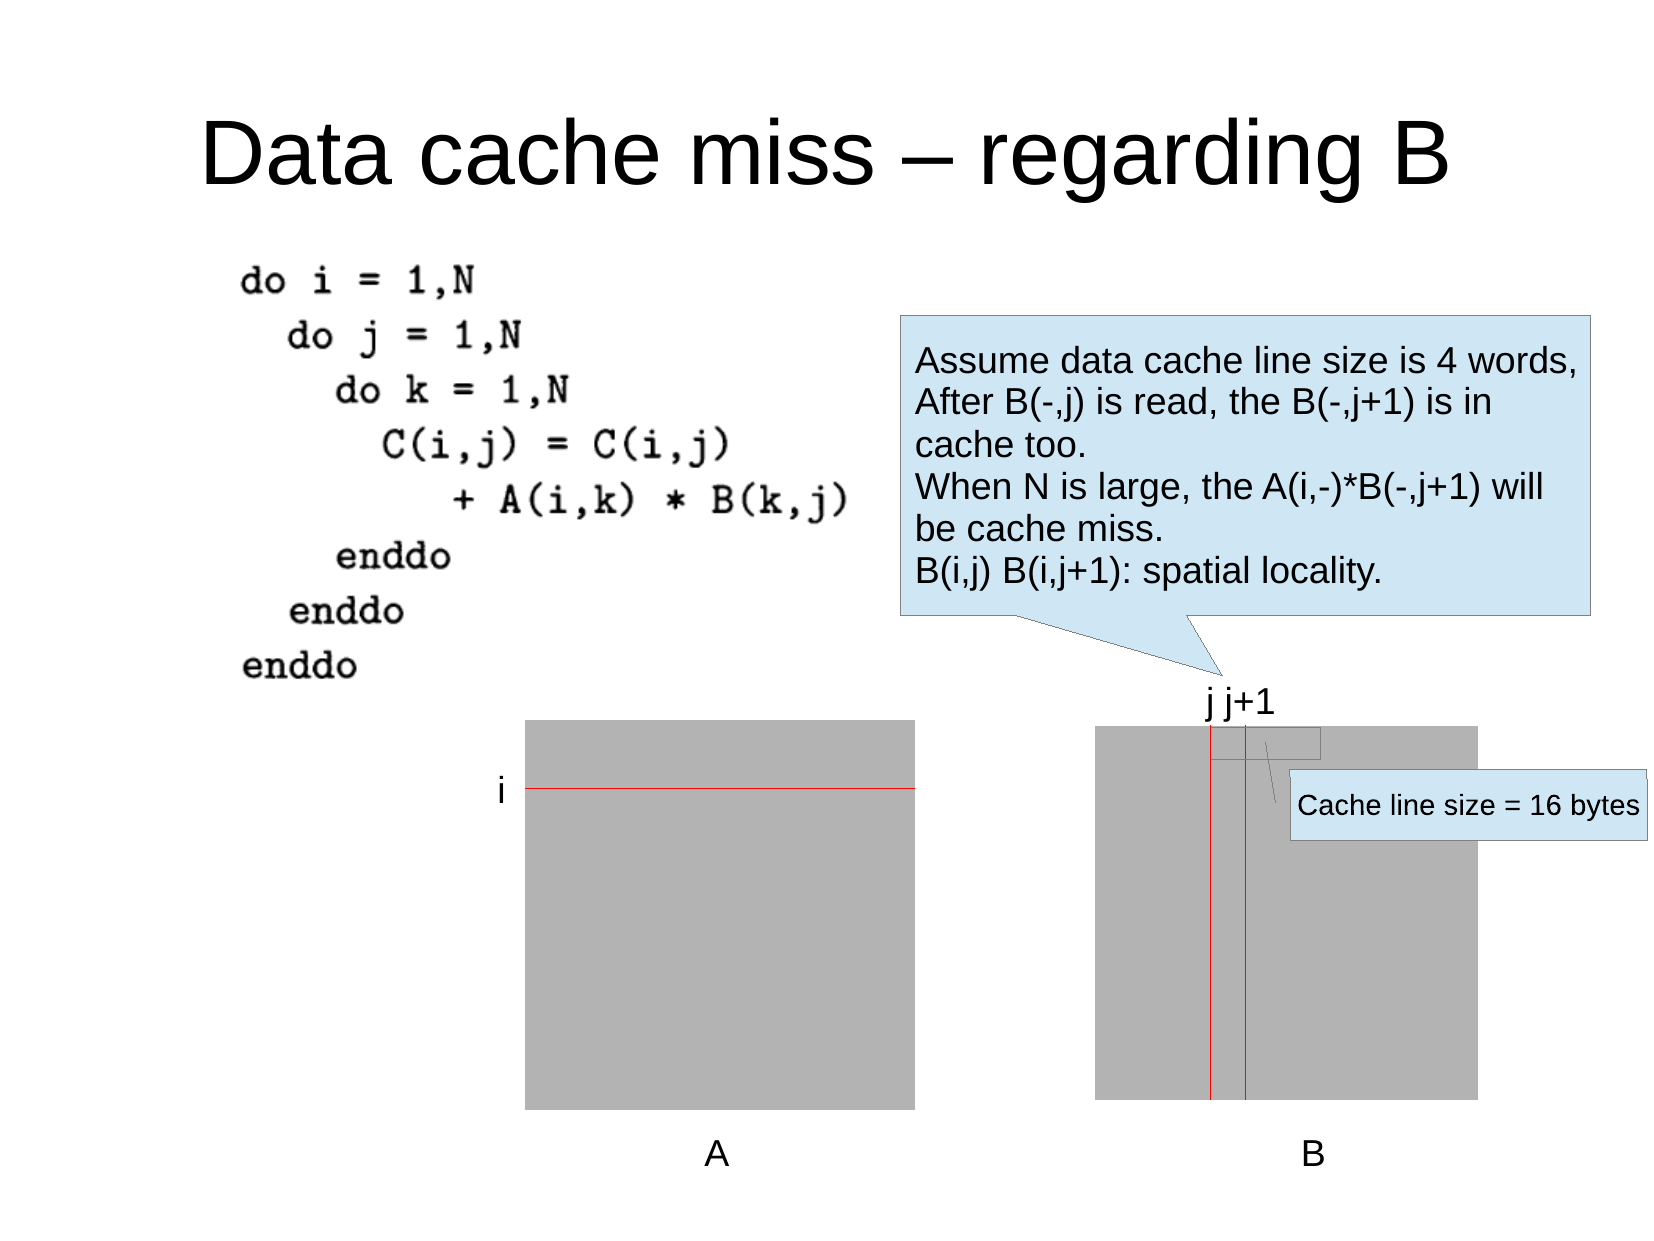

# Data cache miss – regarding B
Assume data cache line size is 4 words,
After B(-,j) is read, the B(-,j+1) is in
cache too.
When N is large, the A(i,-)*B(-,j+1) will
be cache miss.
B(i,j) B(i,j+1): spatial locality.
j j+1
| |
| --- |
| |
| --- |
i
Cache line size = 16 bytes
A
B